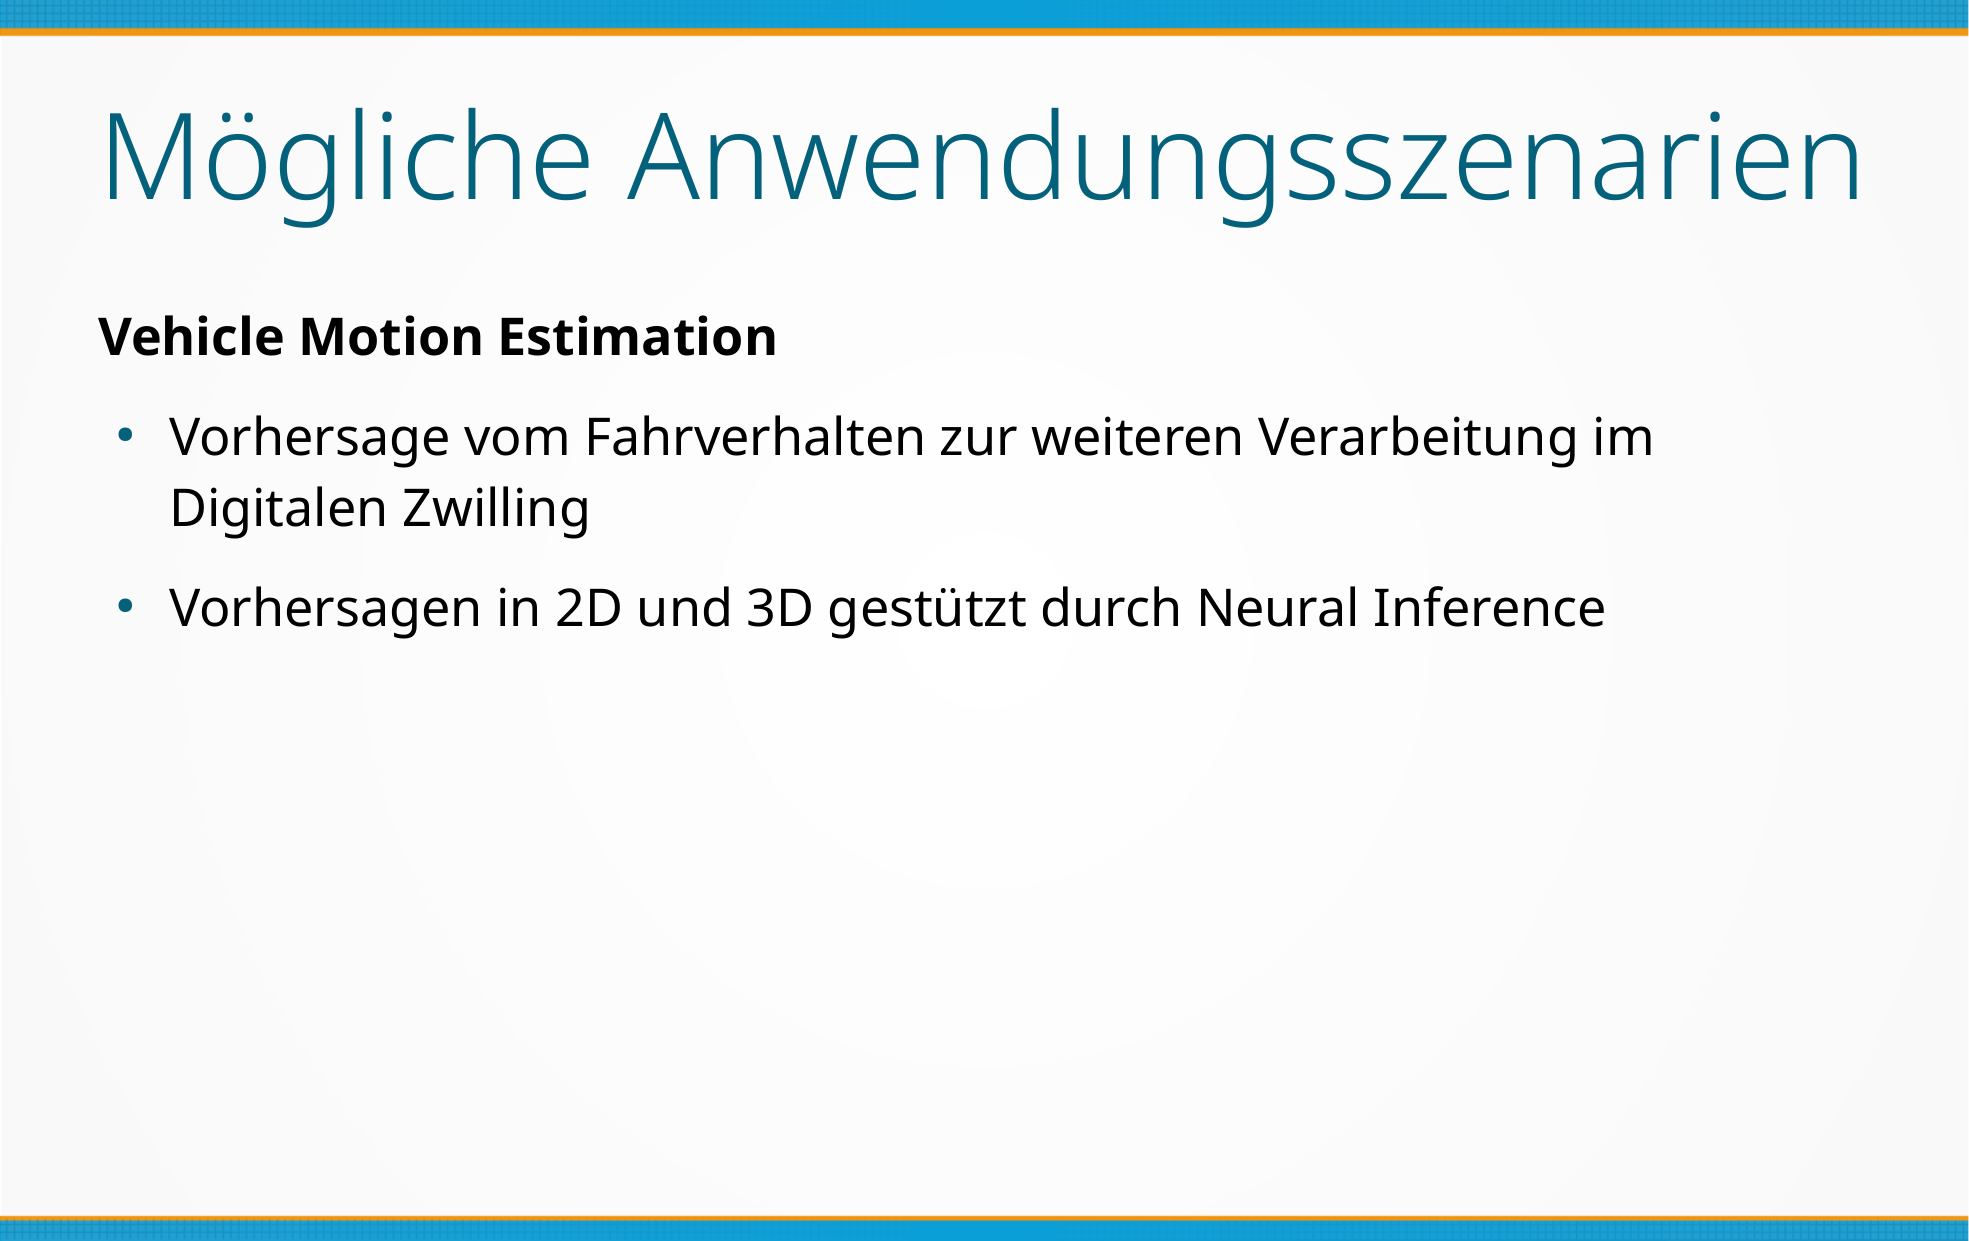

# Mögliche Anwendungsszenarien
Vehicle Motion Estimation
Vorhersage vom Fahrverhalten zur weiteren Verarbeitung im Digitalen Zwilling
Vorhersagen in 2D und 3D gestützt durch Neural Inference